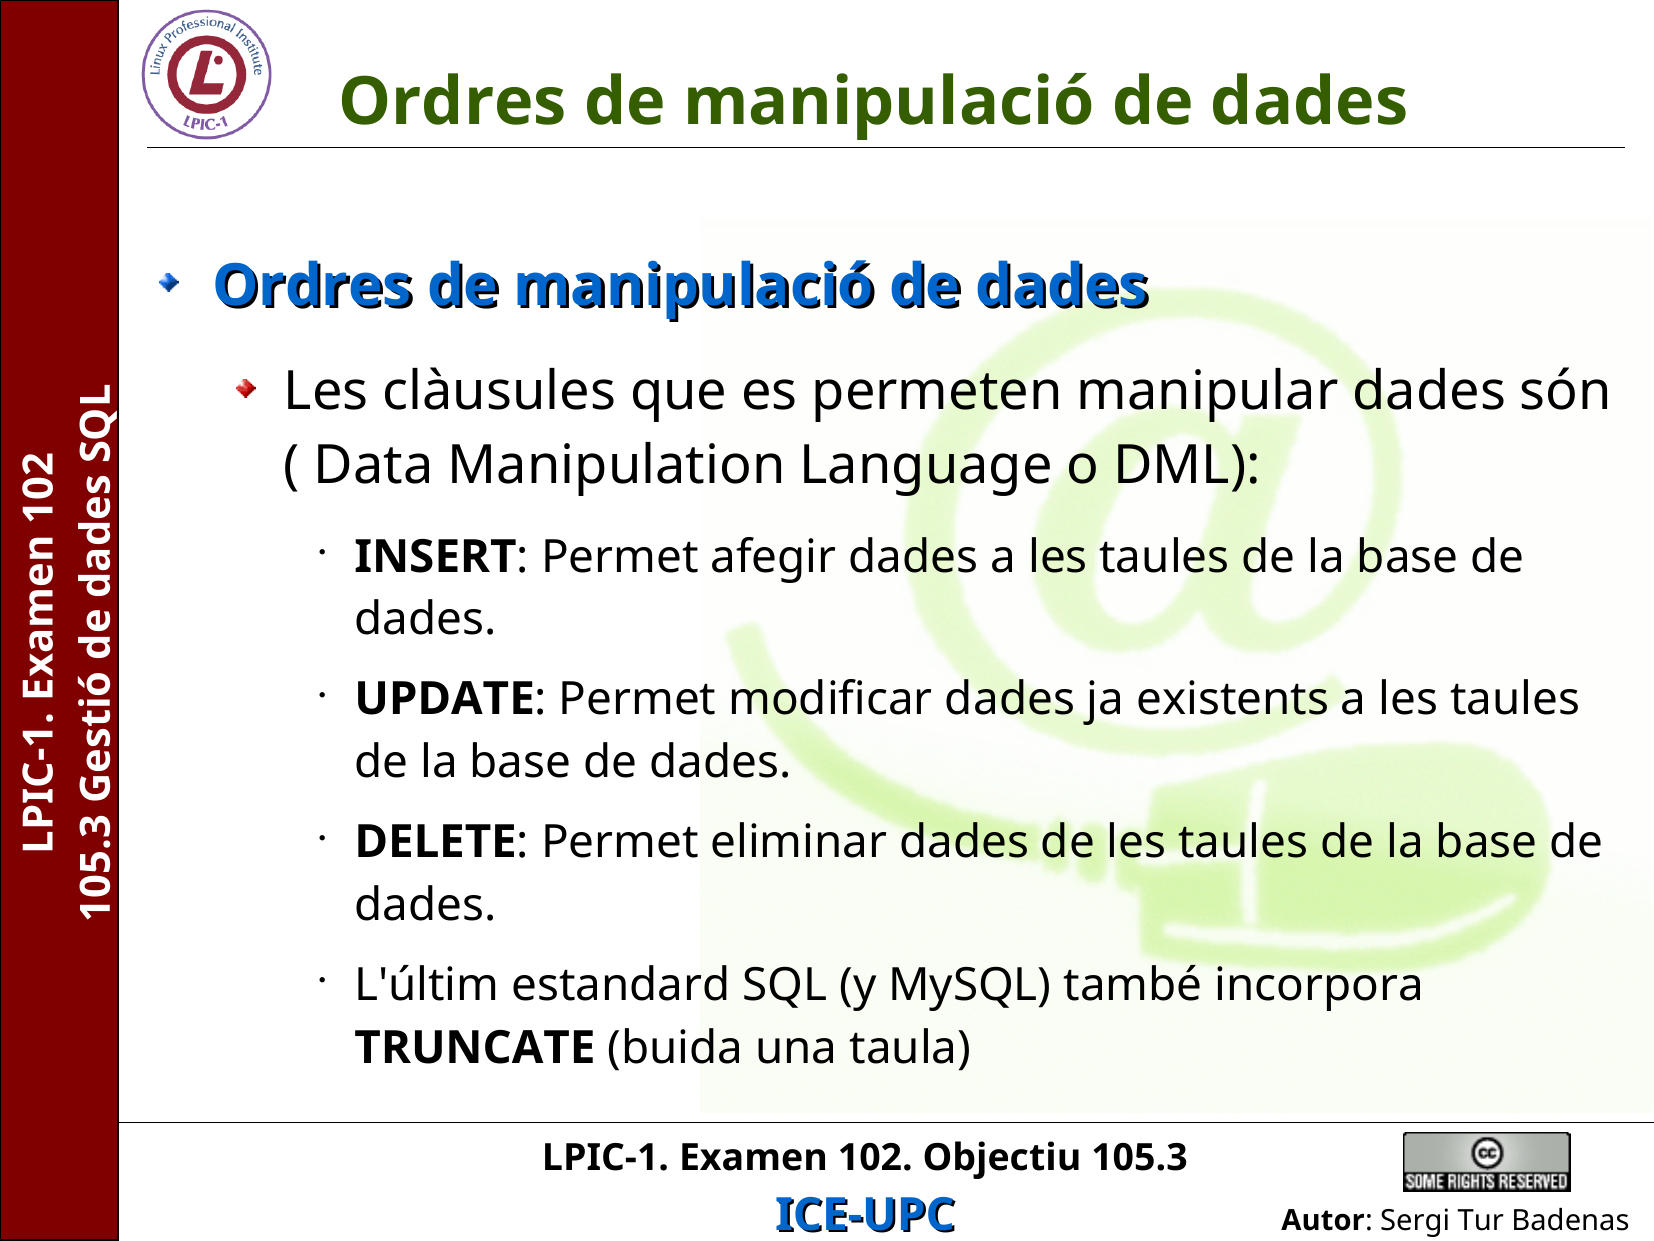

# Ordres de manipulació de dades
Ordres de manipulació de dades
Les clàusules que es permeten manipular dades són ( Data Manipulation Language o DML):
INSERT: Permet afegir dades a les taules de la base de dades.
UPDATE: Permet modificar dades ja existents a les taules de la base de dades.
DELETE: Permet eliminar dades de les taules de la base de dades.
L'últim estandard SQL (y MySQL) també incorpora TRUNCATE (buida una taula)